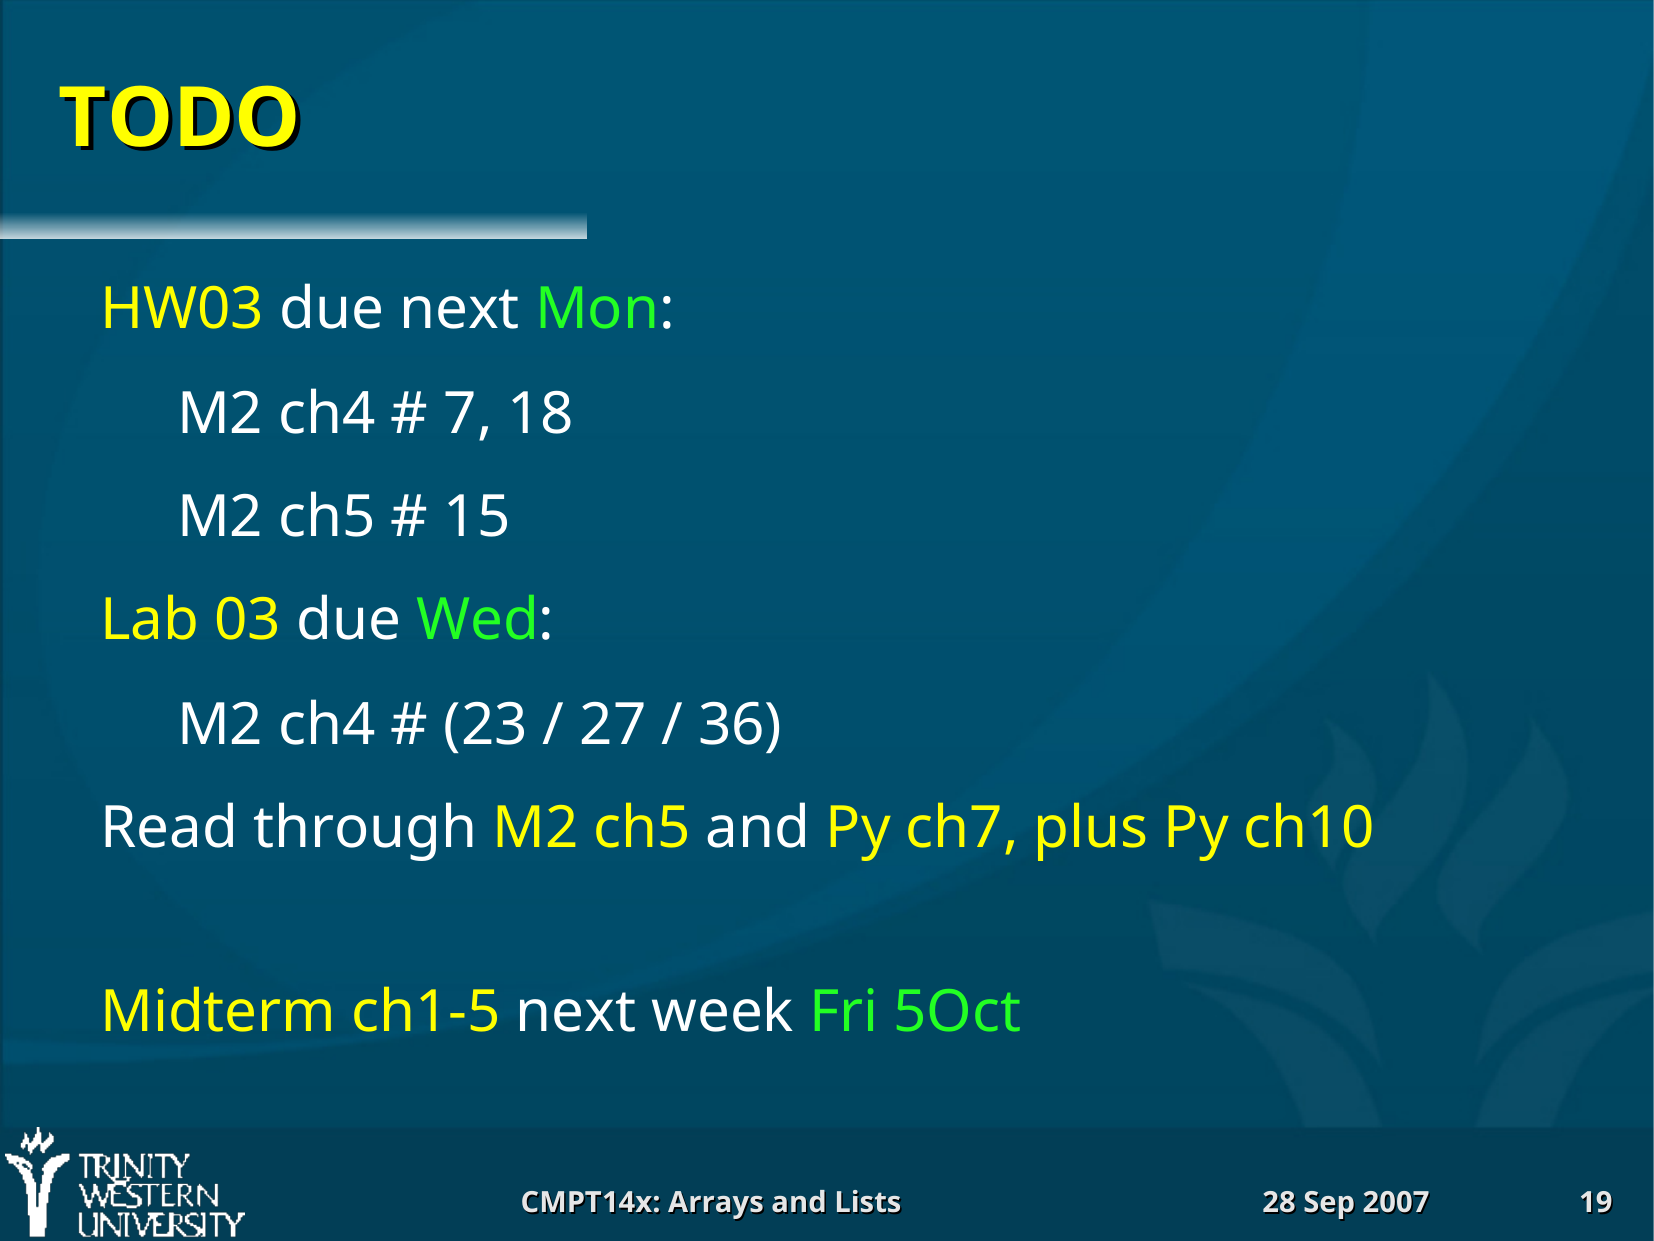

# TODO
HW03 due next Mon:
M2 ch4 # 7, 18
M2 ch5 # 15
Lab 03 due Wed:
M2 ch4 # (23 / 27 / 36)
Read through M2 ch5 and Py ch7, plus Py ch10
Midterm ch1-5 next week Fri 5Oct
CMPT14x: Arrays and Lists
28 Sep 2007
19